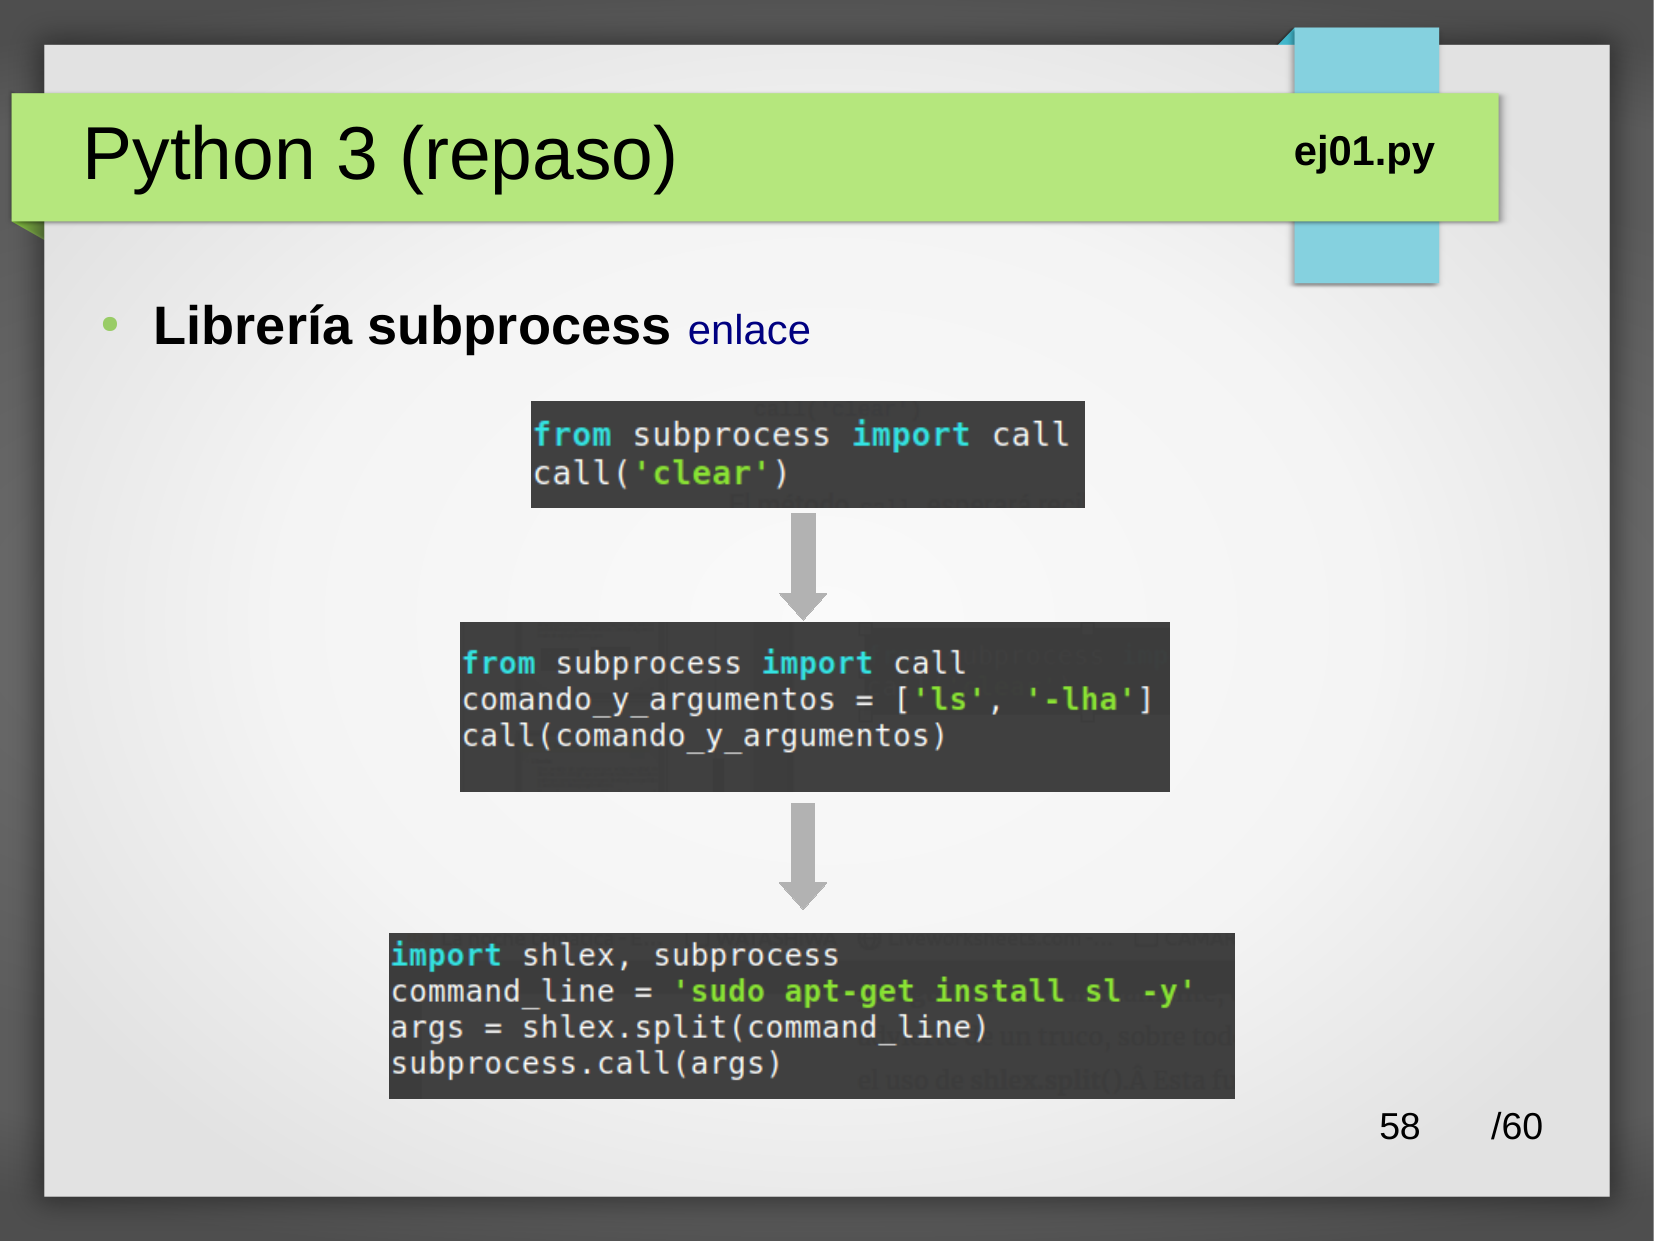

# Python 3 (repaso)
ej01.py
Librería subprocess enlace
/60